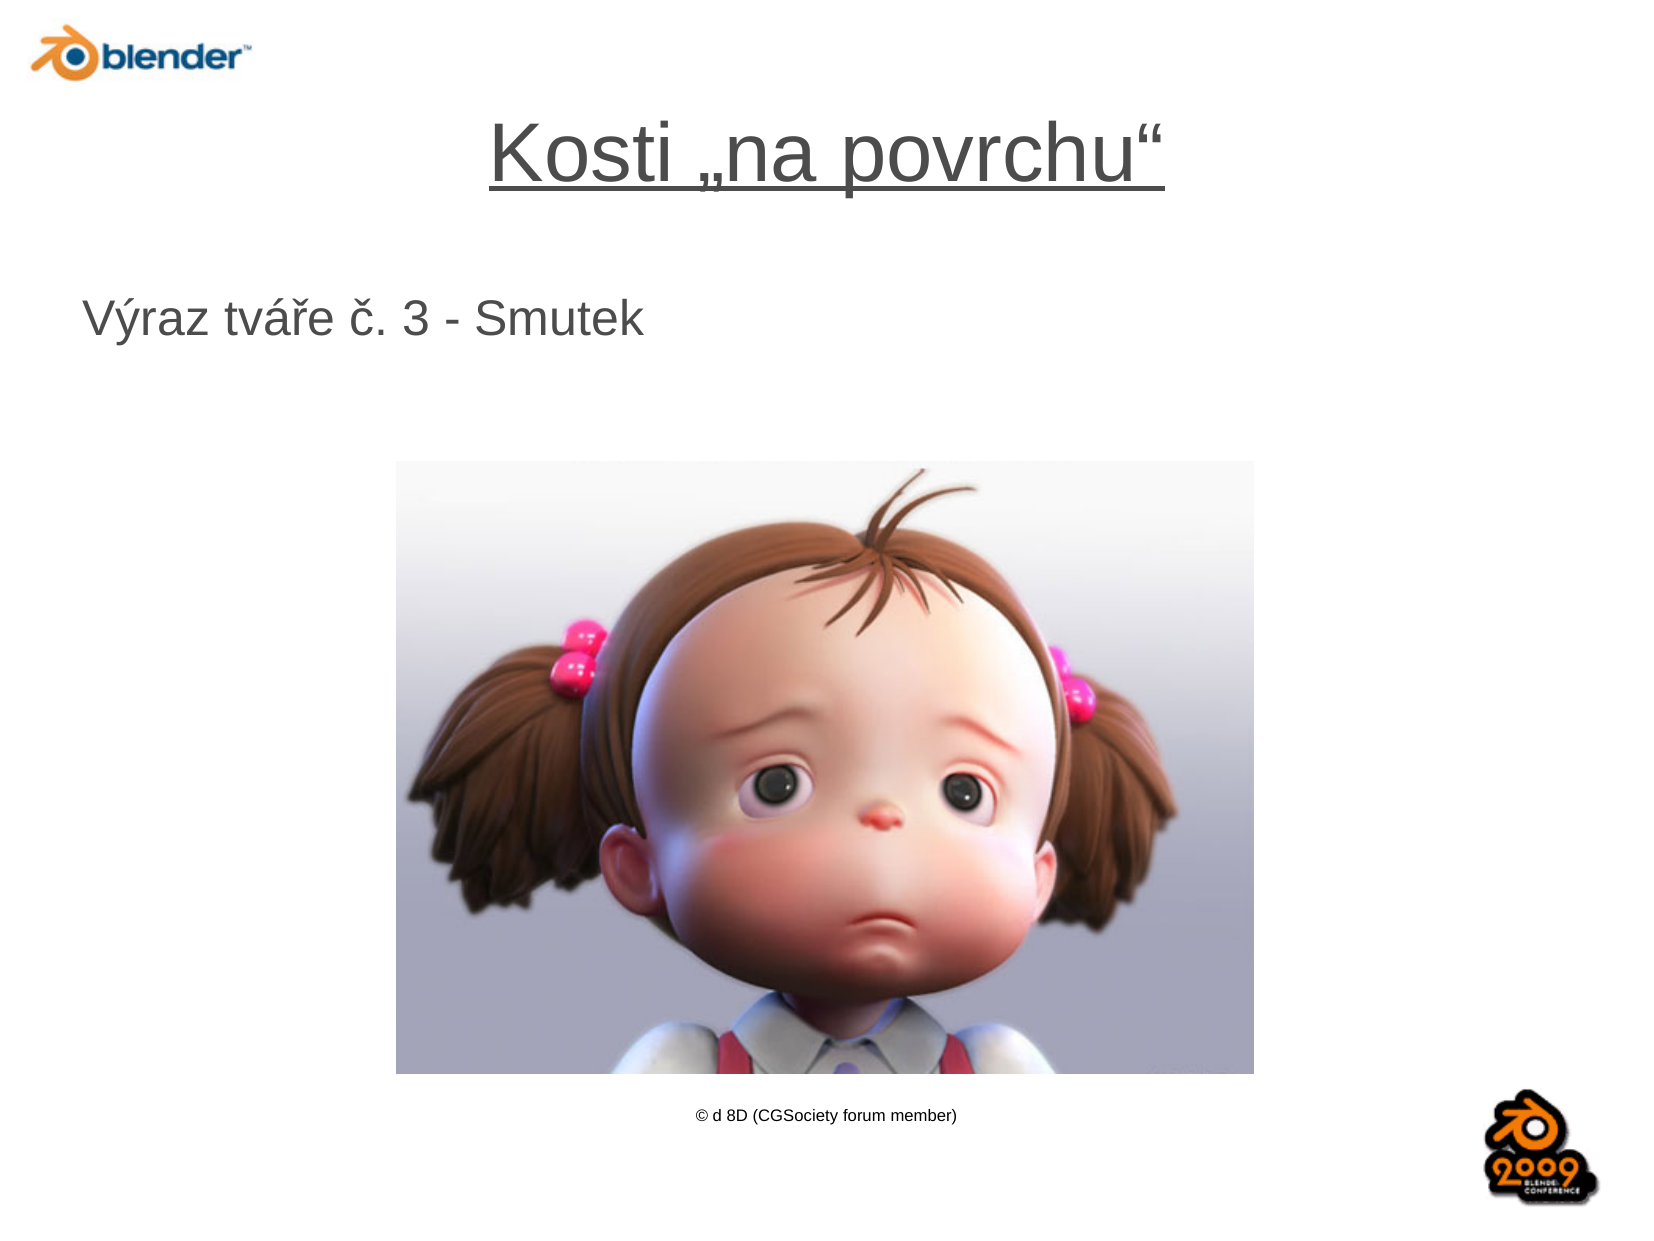

# Kosti „na povrchu“
Výraz tváře č. 3 - Smutek
© d 8D (CGSociety forum member)